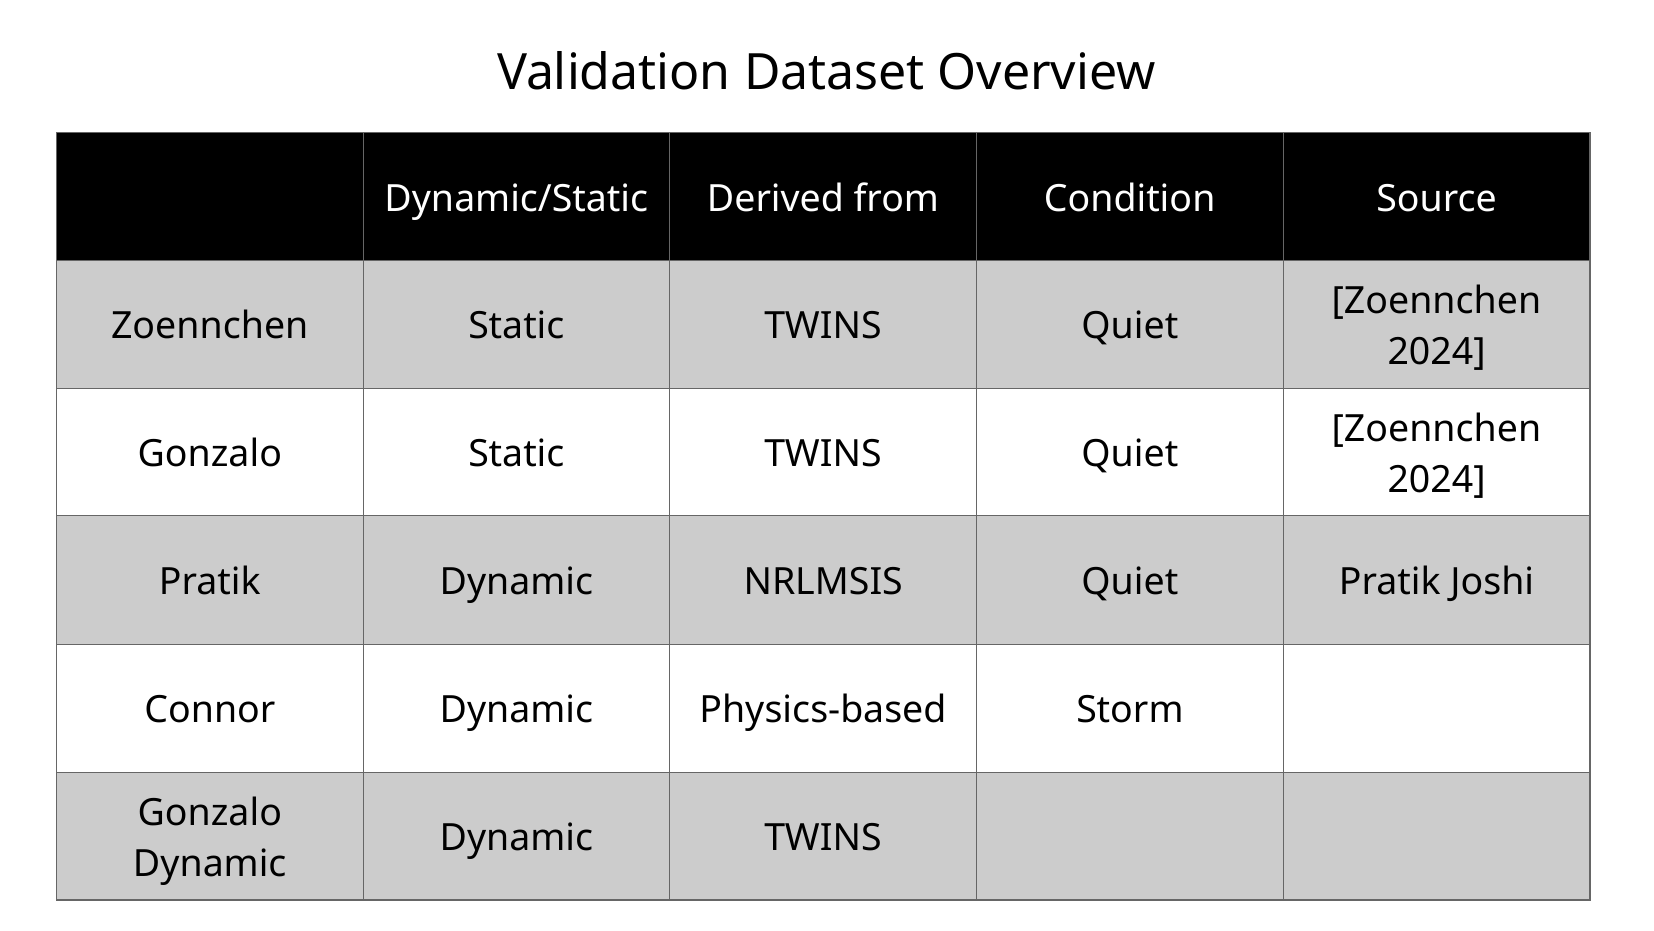

# Validation Dataset Overview
| Name | Dynamic/Static | Derived from | Condition | Source |
| --- | --- | --- | --- | --- |
| Zoennchen | Static | TWINS | Quiet | [Zoennchen 2024] |
| Gonzalo | Static | TWINS | Quiet | [Zoennchen 2024] |
| Pratik | Dynamic | NRLMSIS | Quiet | Pratik Joshi |
| Connor | Dynamic | Physics-based | Storm | |
| Gonzalo Dynamic | Dynamic | TWINS | | |